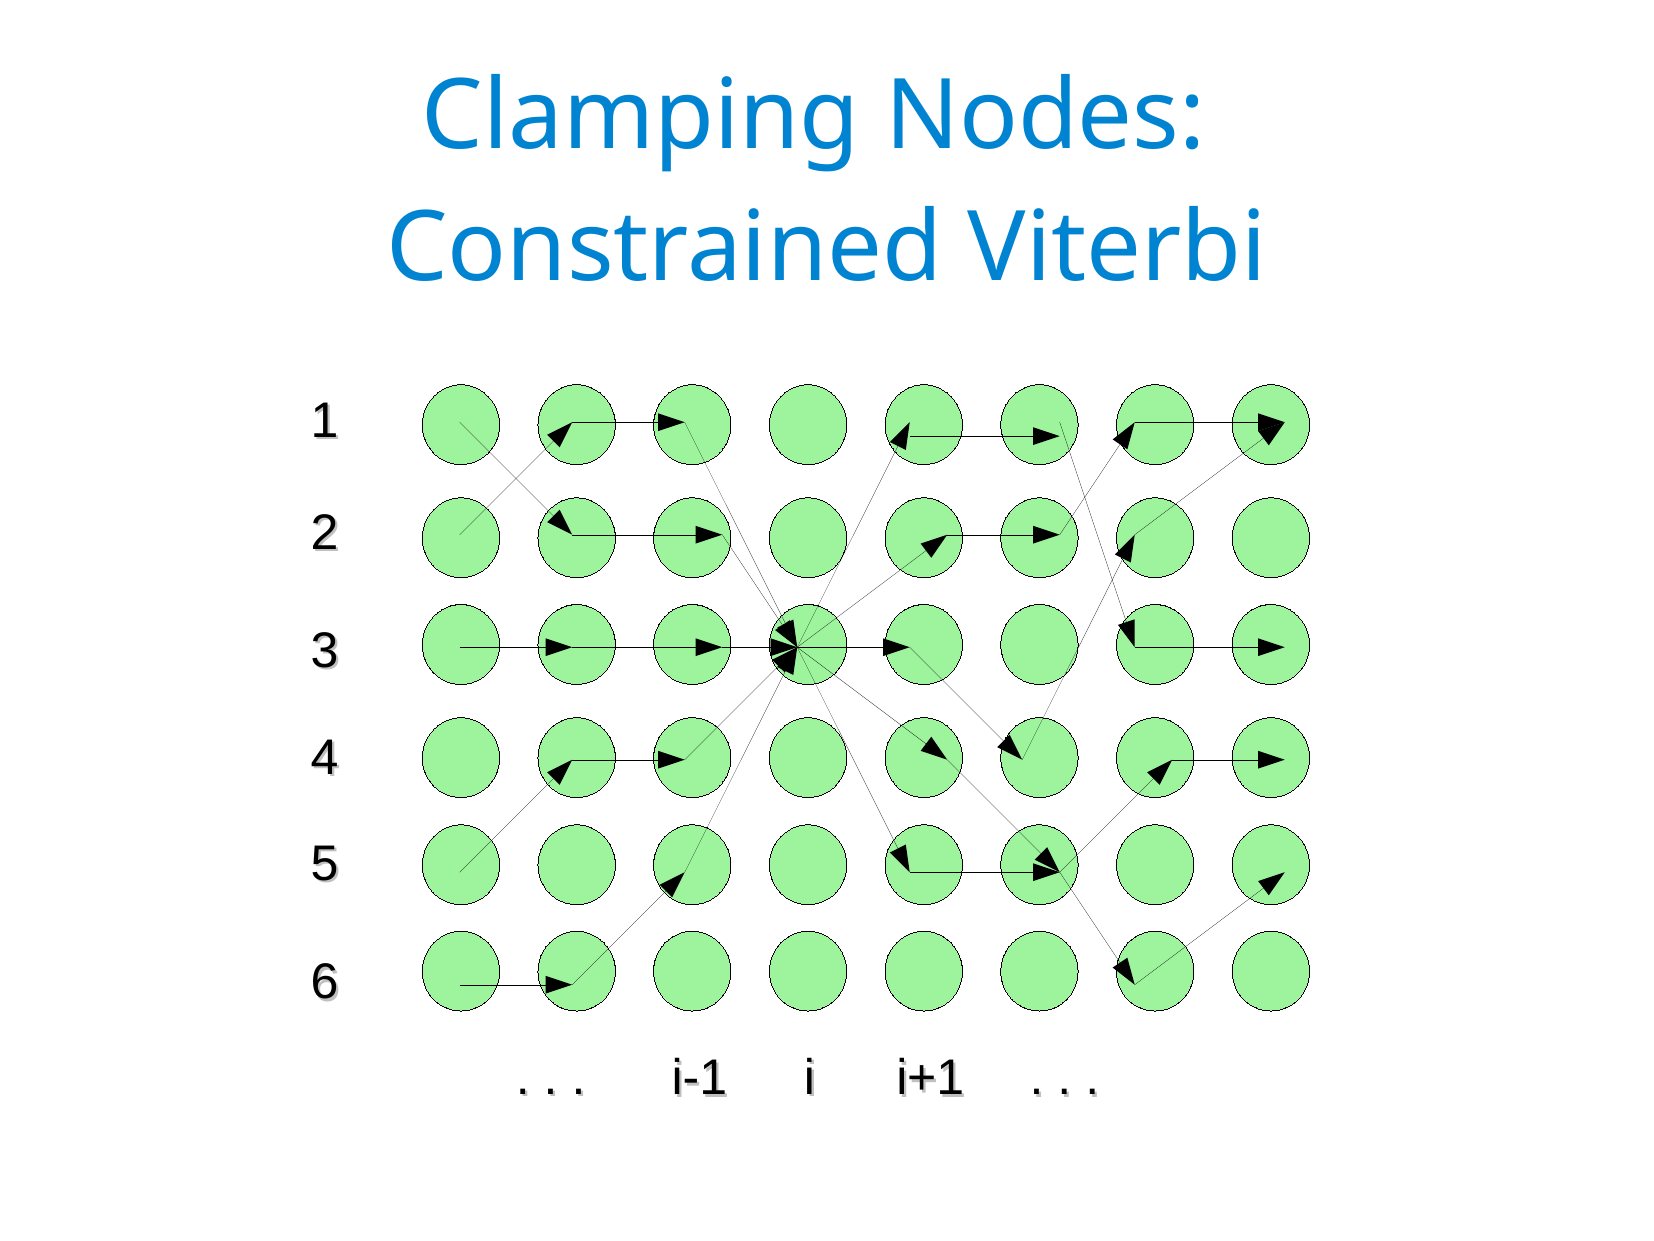

# Clamping Nodes: Constrained Viterbi
1
2
3
4
5
6
. . .
i
i-1
. . .
i+1